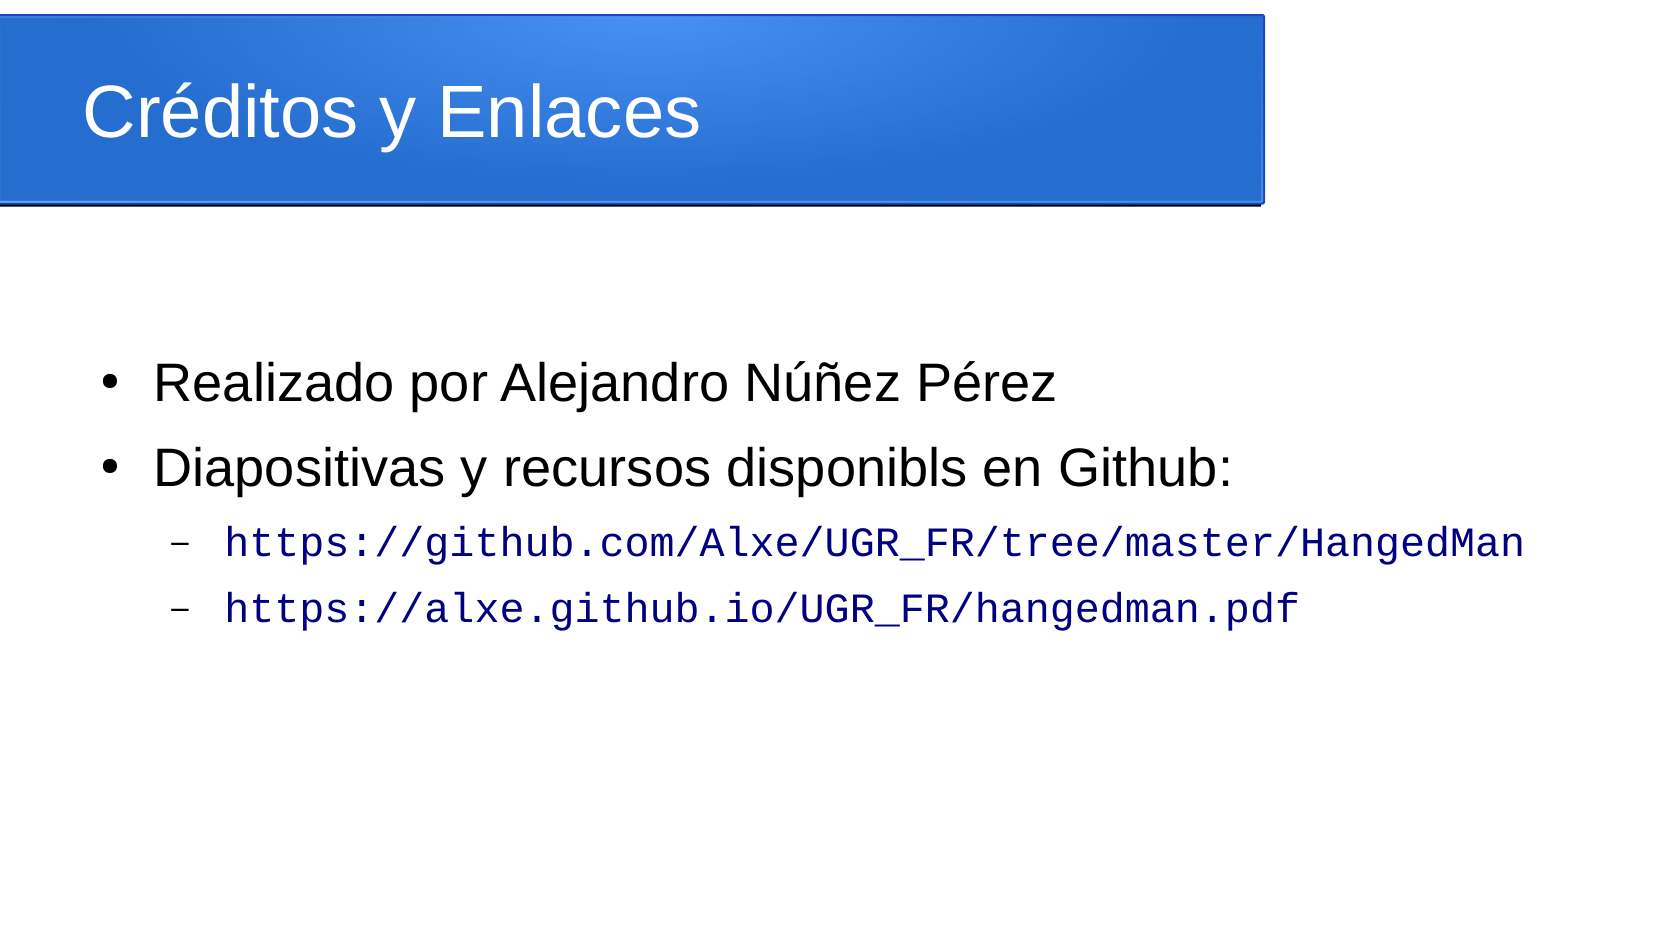

# Créditos y Enlaces
Realizado por Alejandro Núñez Pérez
Diapositivas y recursos disponibls en Github:
https://github.com/Alxe/UGR_FR/tree/master/HangedMan
https://alxe.github.io/UGR_FR/hangedman.pdf